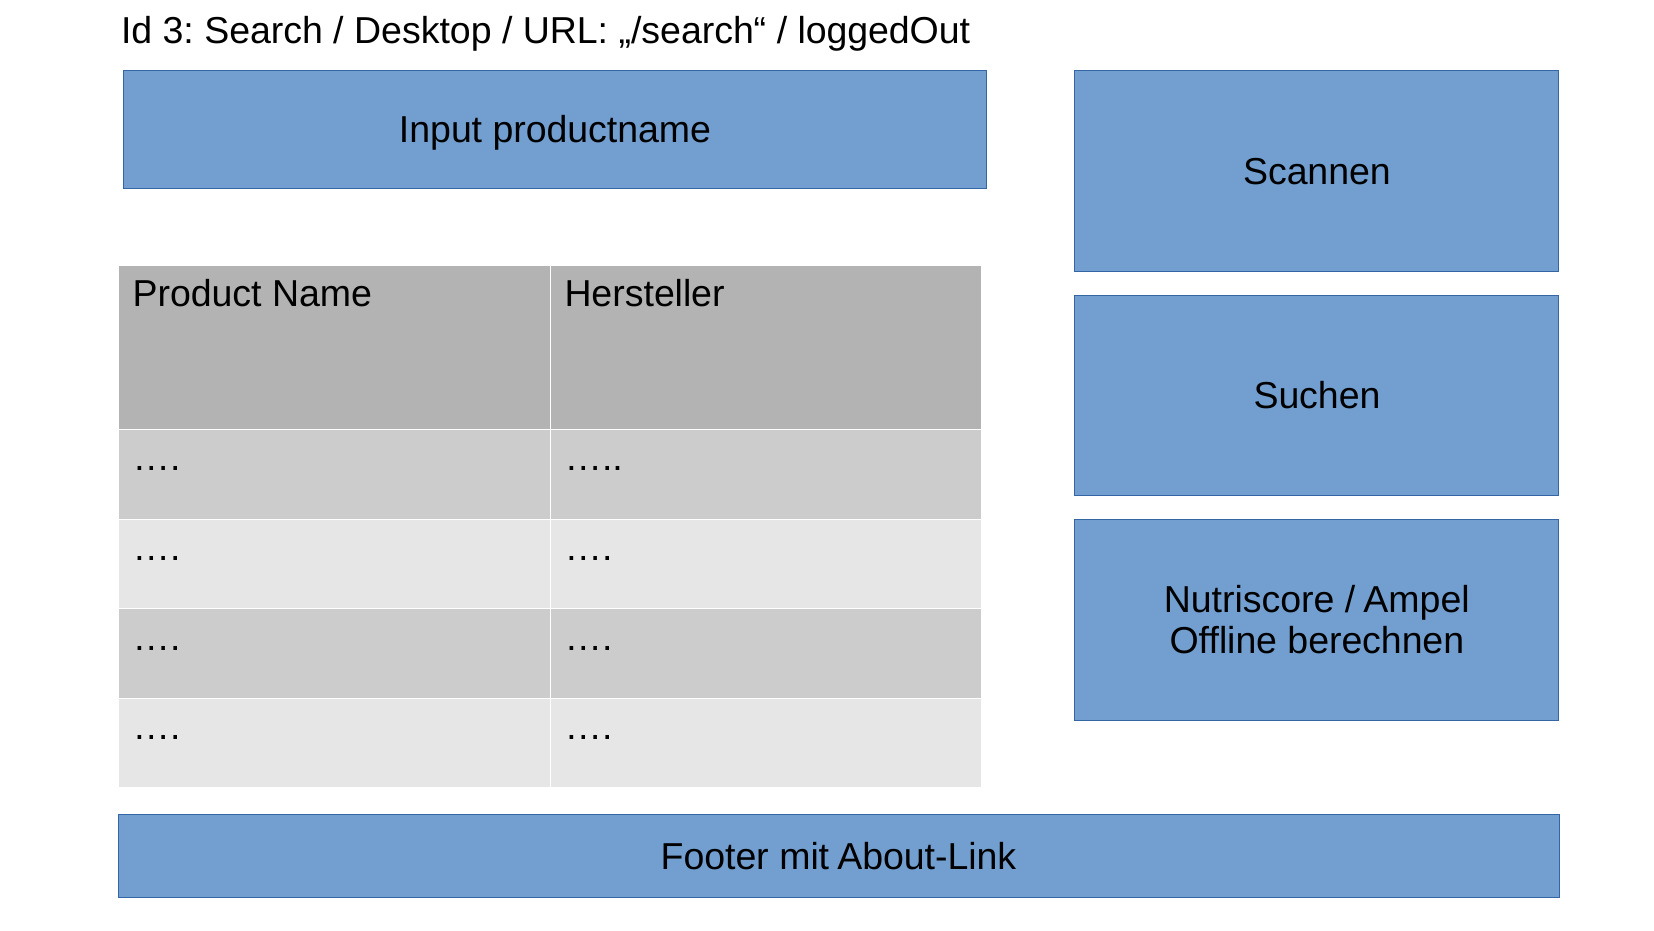

Id 3: Search / Desktop / URL: „/search“ / loggedOut
Input productname
Scannen
| Product Name | Hersteller |
| --- | --- |
| …. | ….. |
| …. | …. |
| …. | …. |
| …. | …. |
Suchen
Nutriscore / Ampel
Offline berechnen
Footer mit About-Link